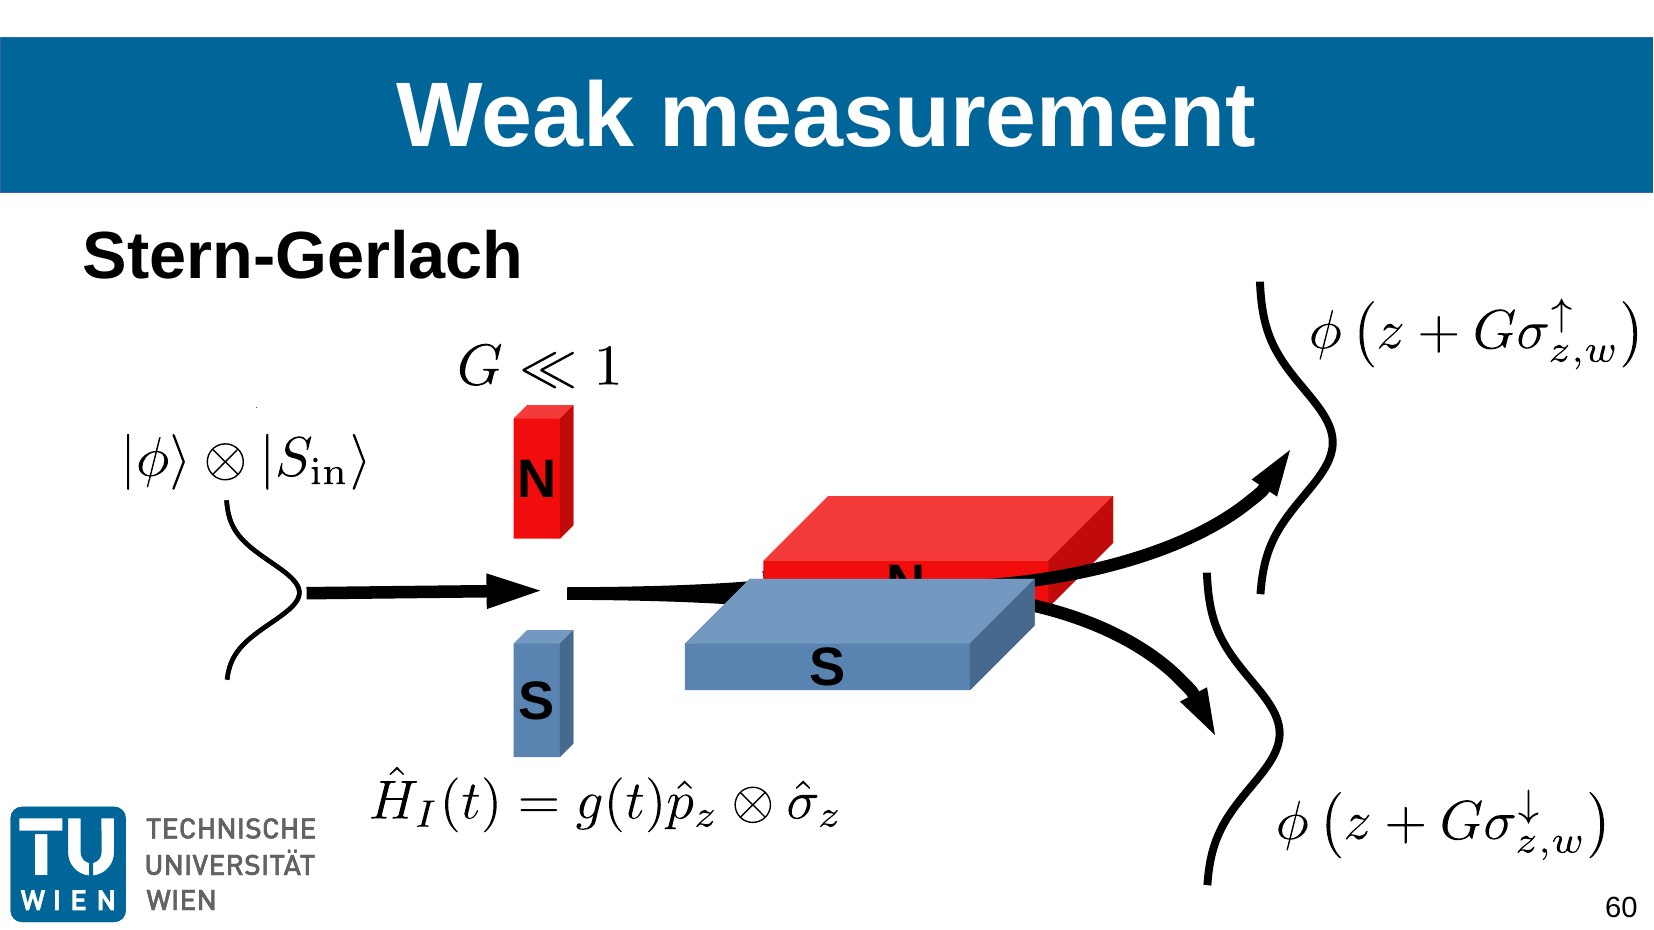

# Weak measurement
Stern-Gerlach
N
N
S
S